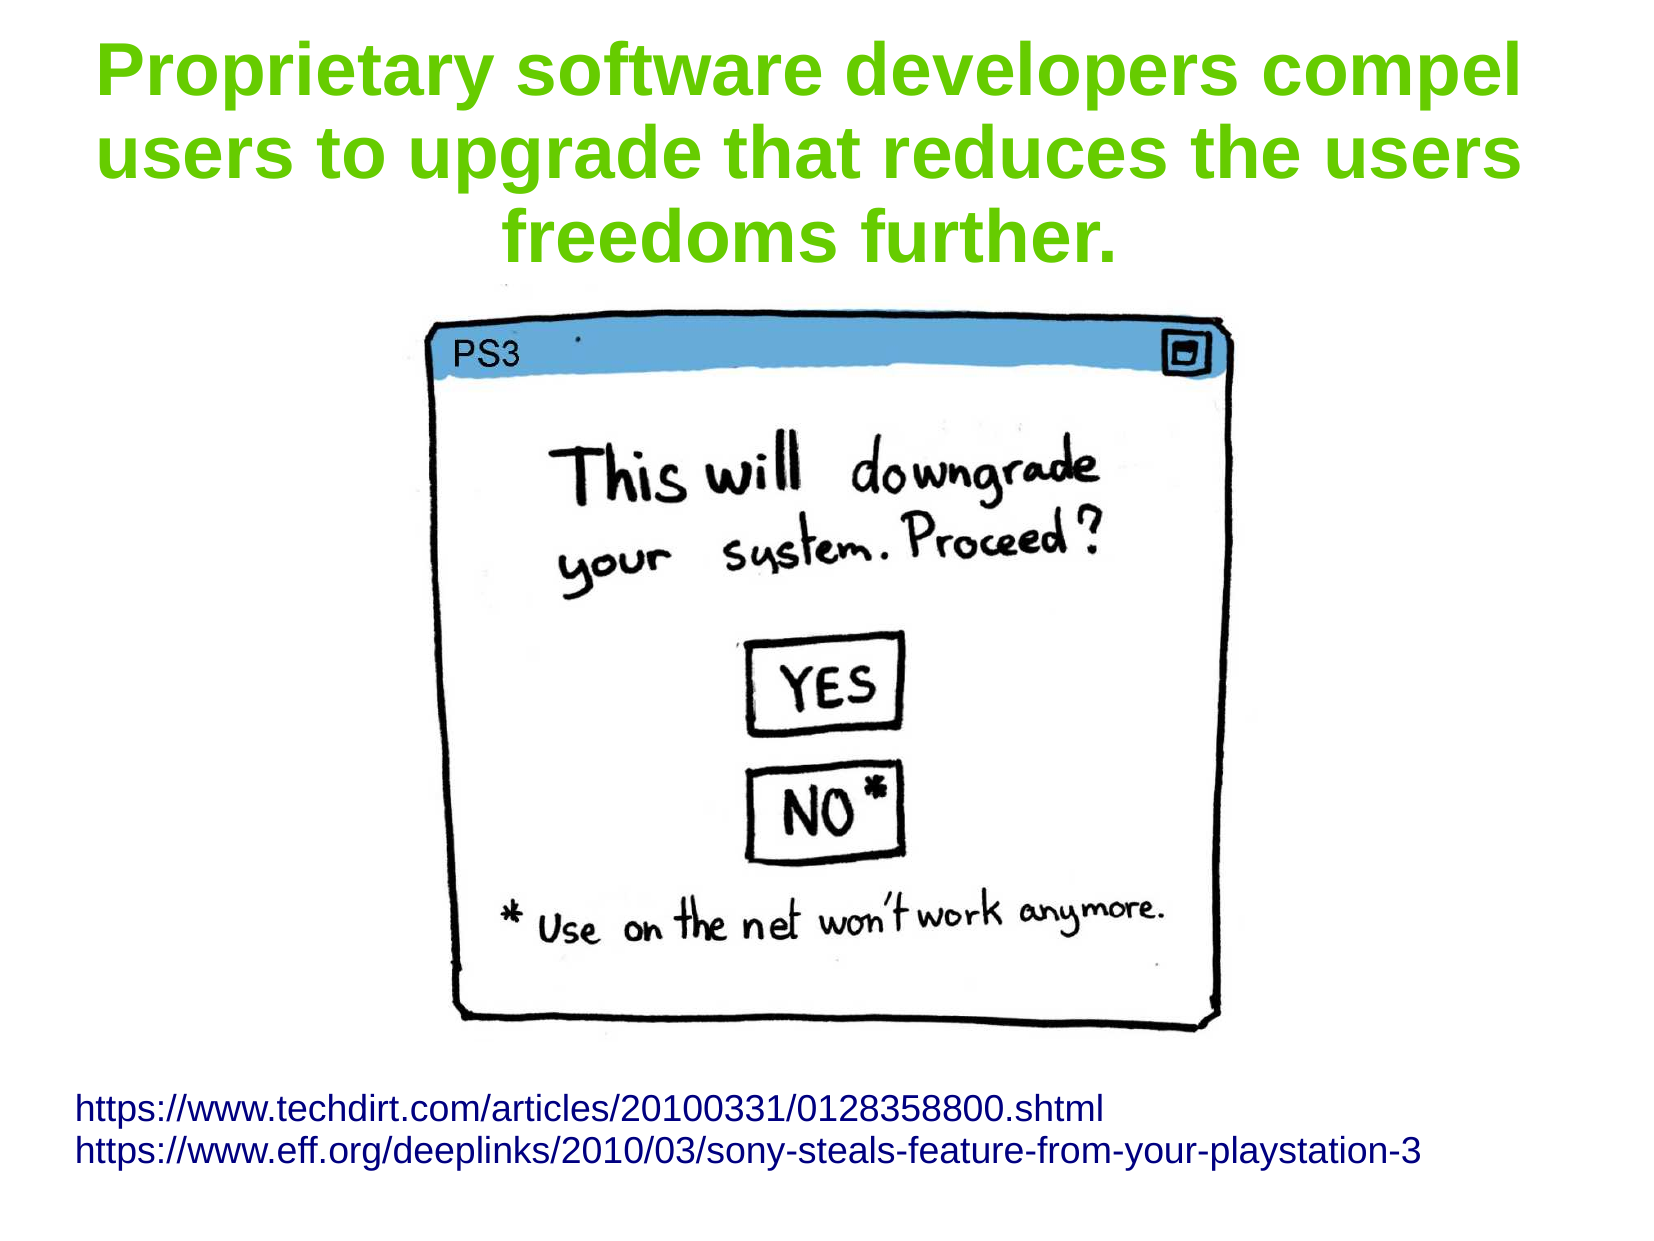

# Proprietary software developers compel users to upgrade that reduces the users freedoms further.
https://www.techdirt.com/articles/20100331/0128358800.shtml
https://www.eff.org/deeplinks/2010/03/sony-steals-feature-from-your-playstation-3